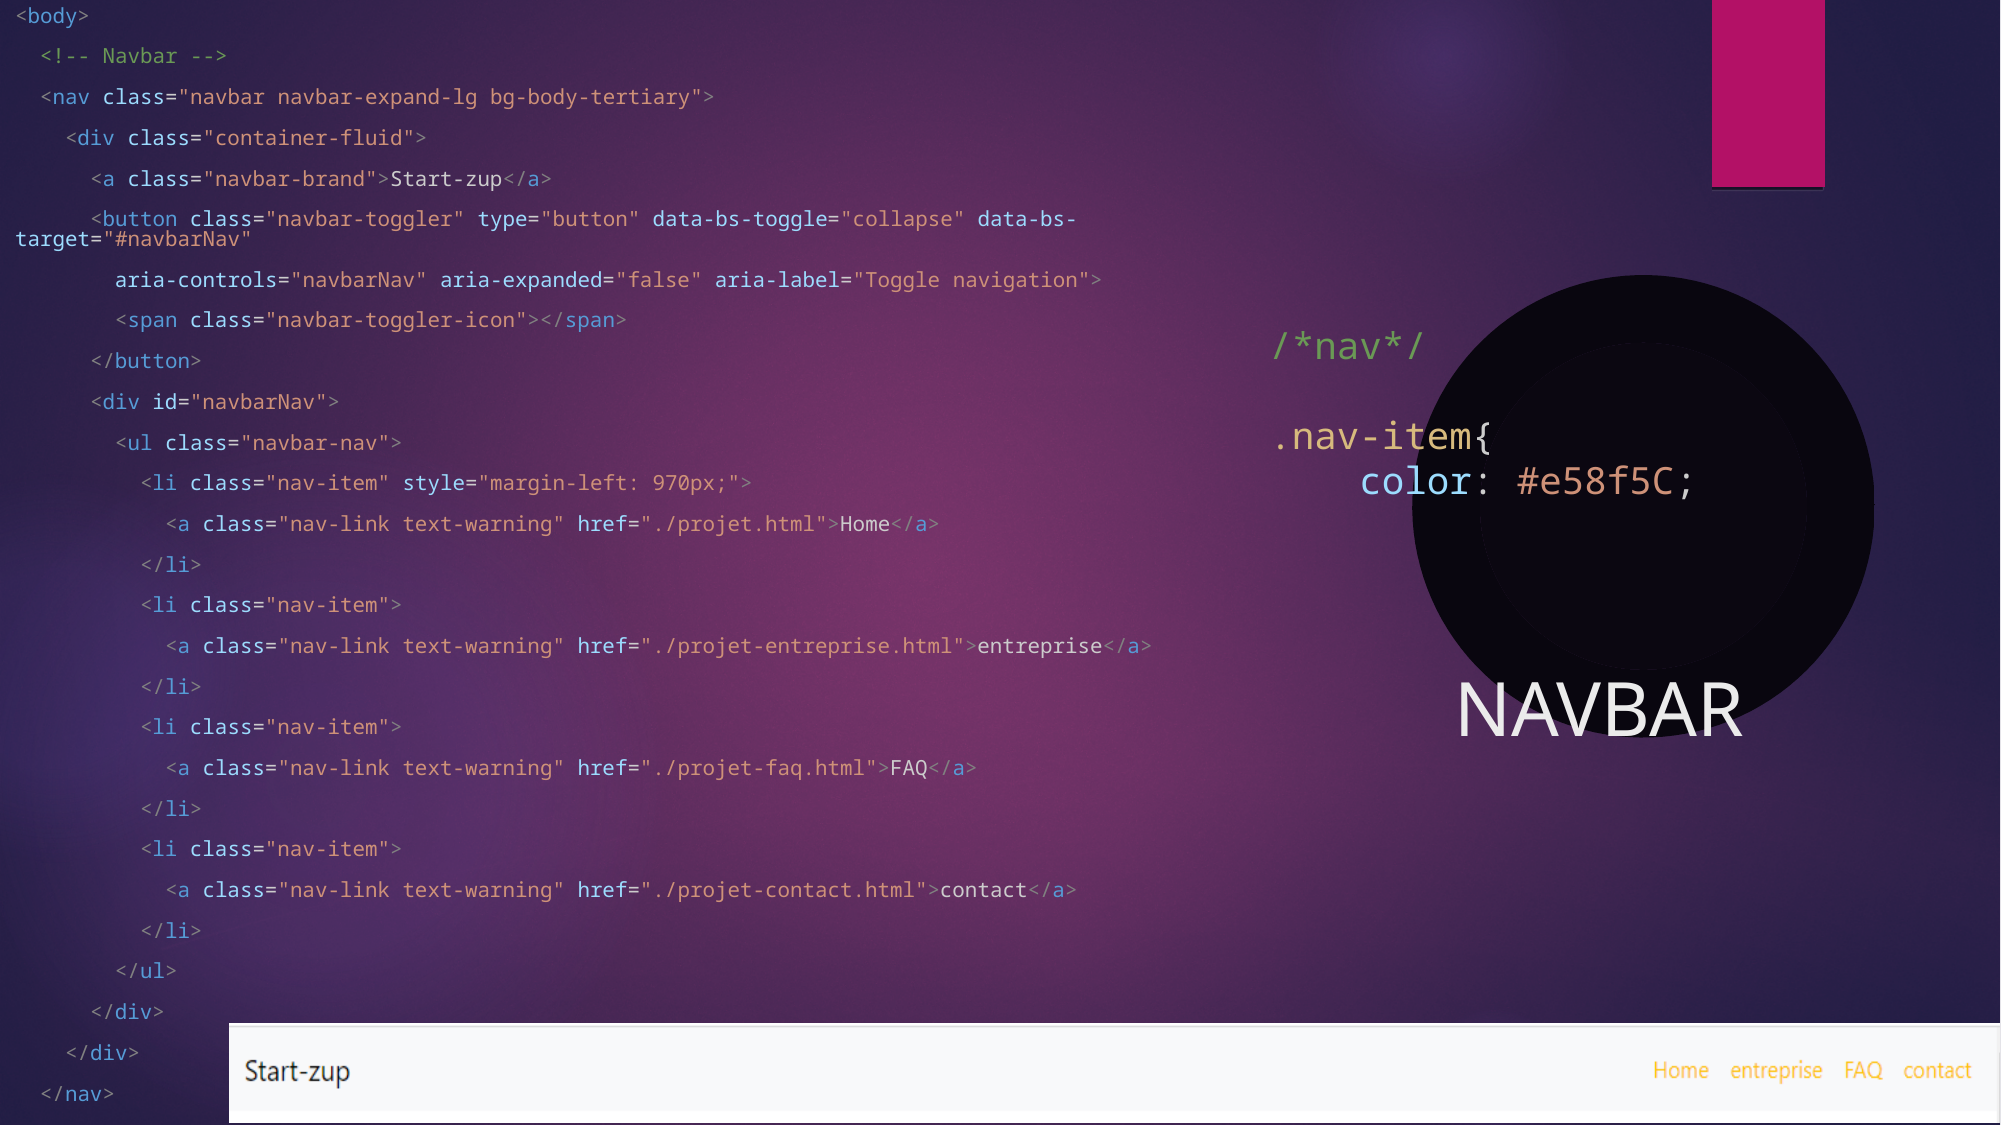

<body>
  <!-- Navbar -->
  <nav class="navbar navbar-expand-lg bg-body-tertiary">
    <div class="container-fluid">
      <a class="navbar-brand">Start-zup</a>
      <button class="navbar-toggler" type="button" data-bs-toggle="collapse" data-bs-target="#navbarNav"
        aria-controls="navbarNav" aria-expanded="false" aria-label="Toggle navigation">
        <span class="navbar-toggler-icon"></span>
      </button>
      <div id="navbarNav">
        <ul class="navbar-nav">
          <li class="nav-item" style="margin-left: 970px;">
            <a class="nav-link text-warning" href="./projet.html">Home</a>
          </li>
          <li class="nav-item">
            <a class="nav-link text-warning" href="./projet-entreprise.html">entreprise</a>
          </li>
          <li class="nav-item">
            <a class="nav-link text-warning" href="./projet-faq.html">FAQ</a>
          </li>
          <li class="nav-item">
            <a class="nav-link text-warning" href="./projet-contact.html">contact</a>
          </li>
        </ul>
      </div>
    </div>
  </nav>
/*nav*/
.nav-item{
    color: #e58f5C;
# NAVBAR